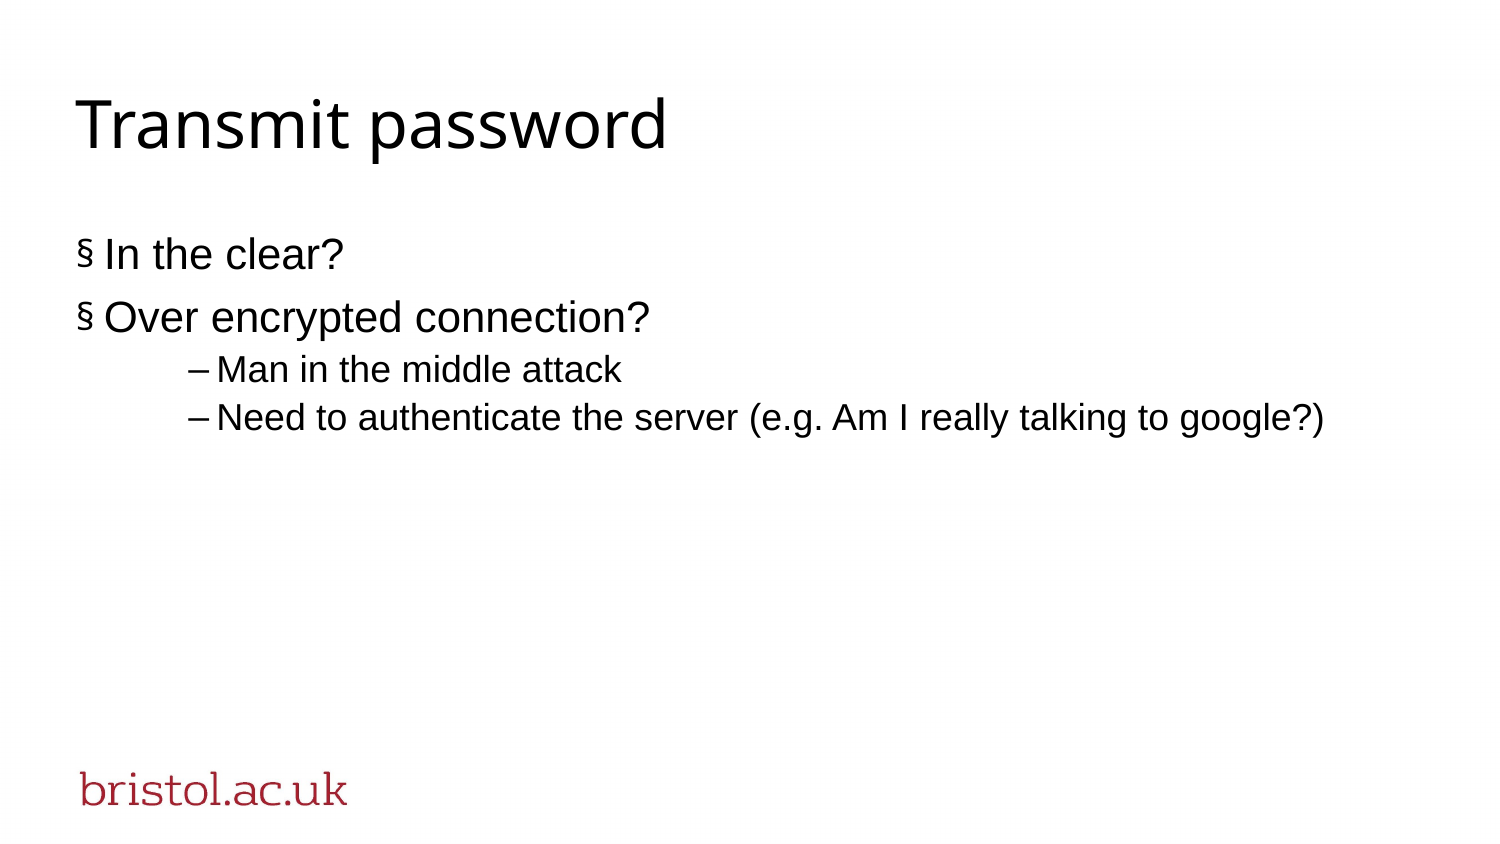

# Transmit password
In the clear?
Over encrypted connection?
Man in the middle attack
Need to authenticate the server (e.g. Am I really talking to google?)